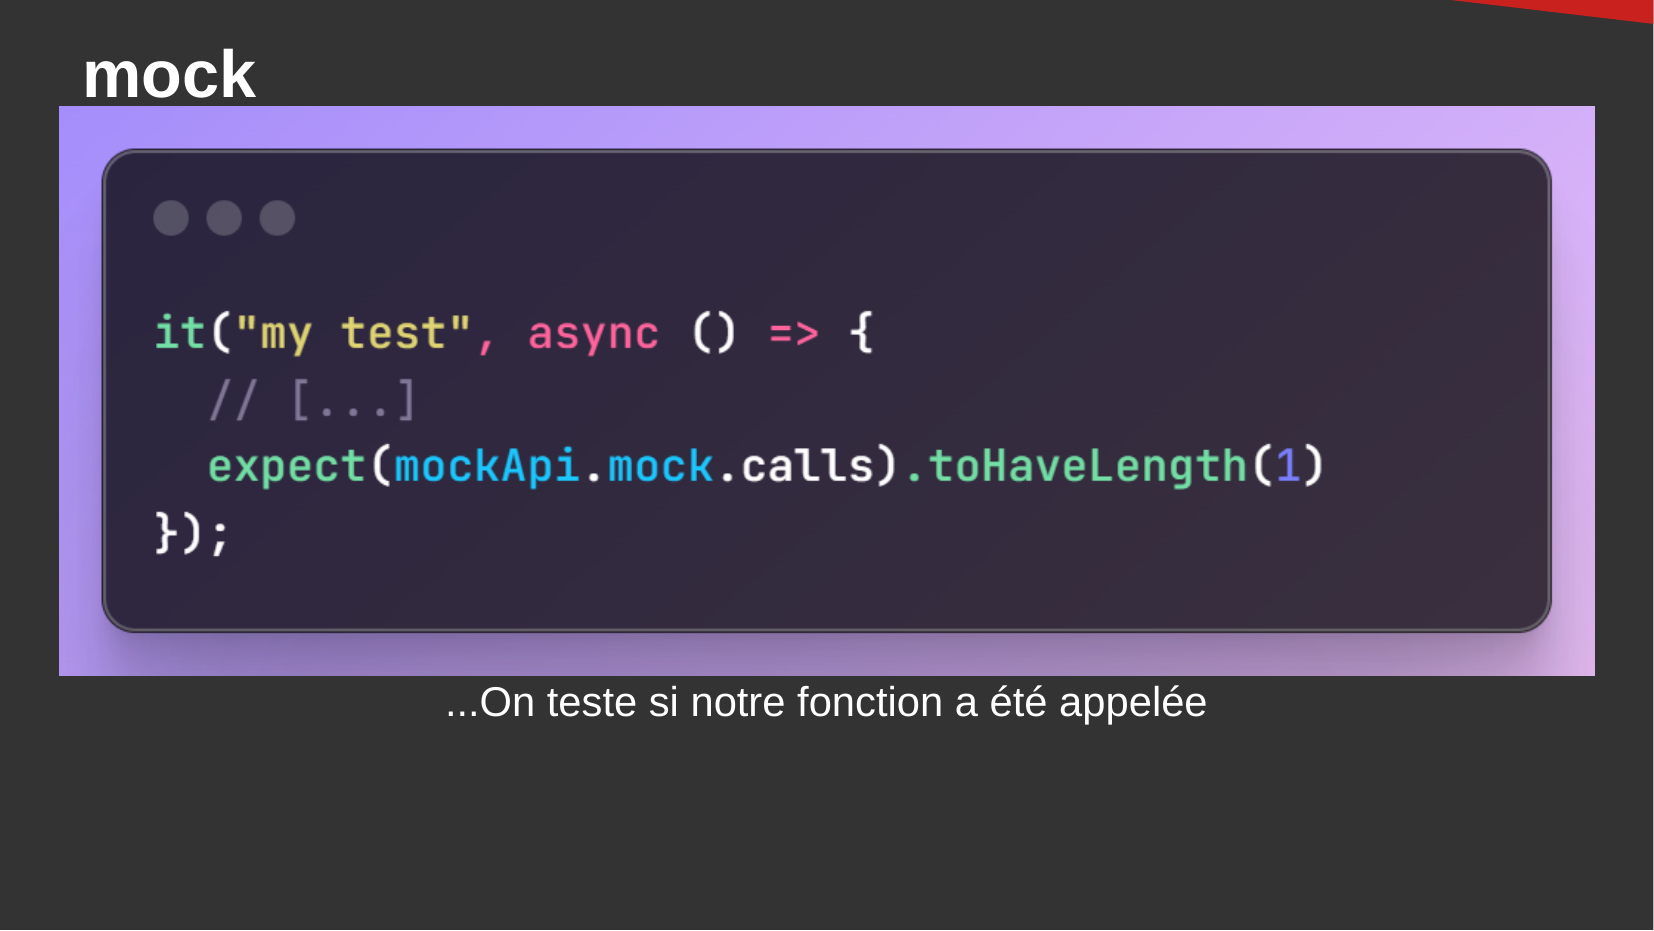

# mock
...On teste si notre fonction a été appelée